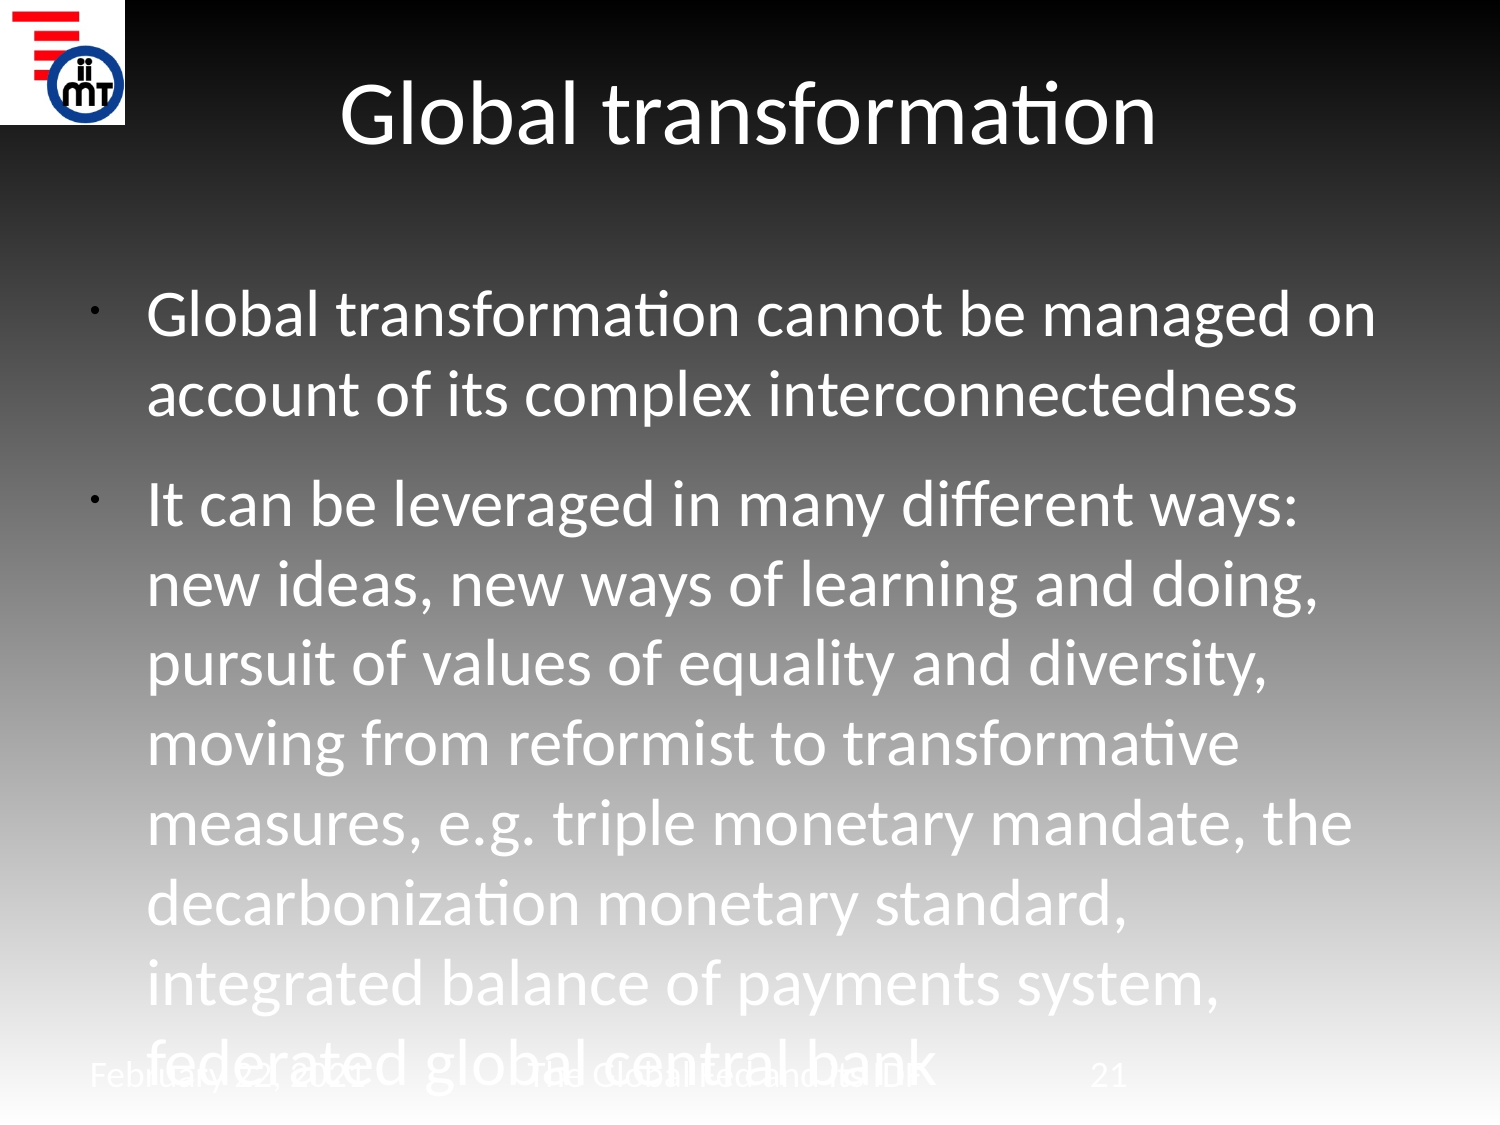

# Global transformation
Global transformation cannot be managed on account of its complex interconnectedness
It can be leveraged in many different ways: new ideas, new ways of learning and doing, pursuit of values of equality and diversity, moving from reformist to transformative measures, e.g. triple monetary mandate, the decarbonization monetary standard, integrated balance of payments system, federated global central bank
February 22, 2021
The Global Fed and its IDF